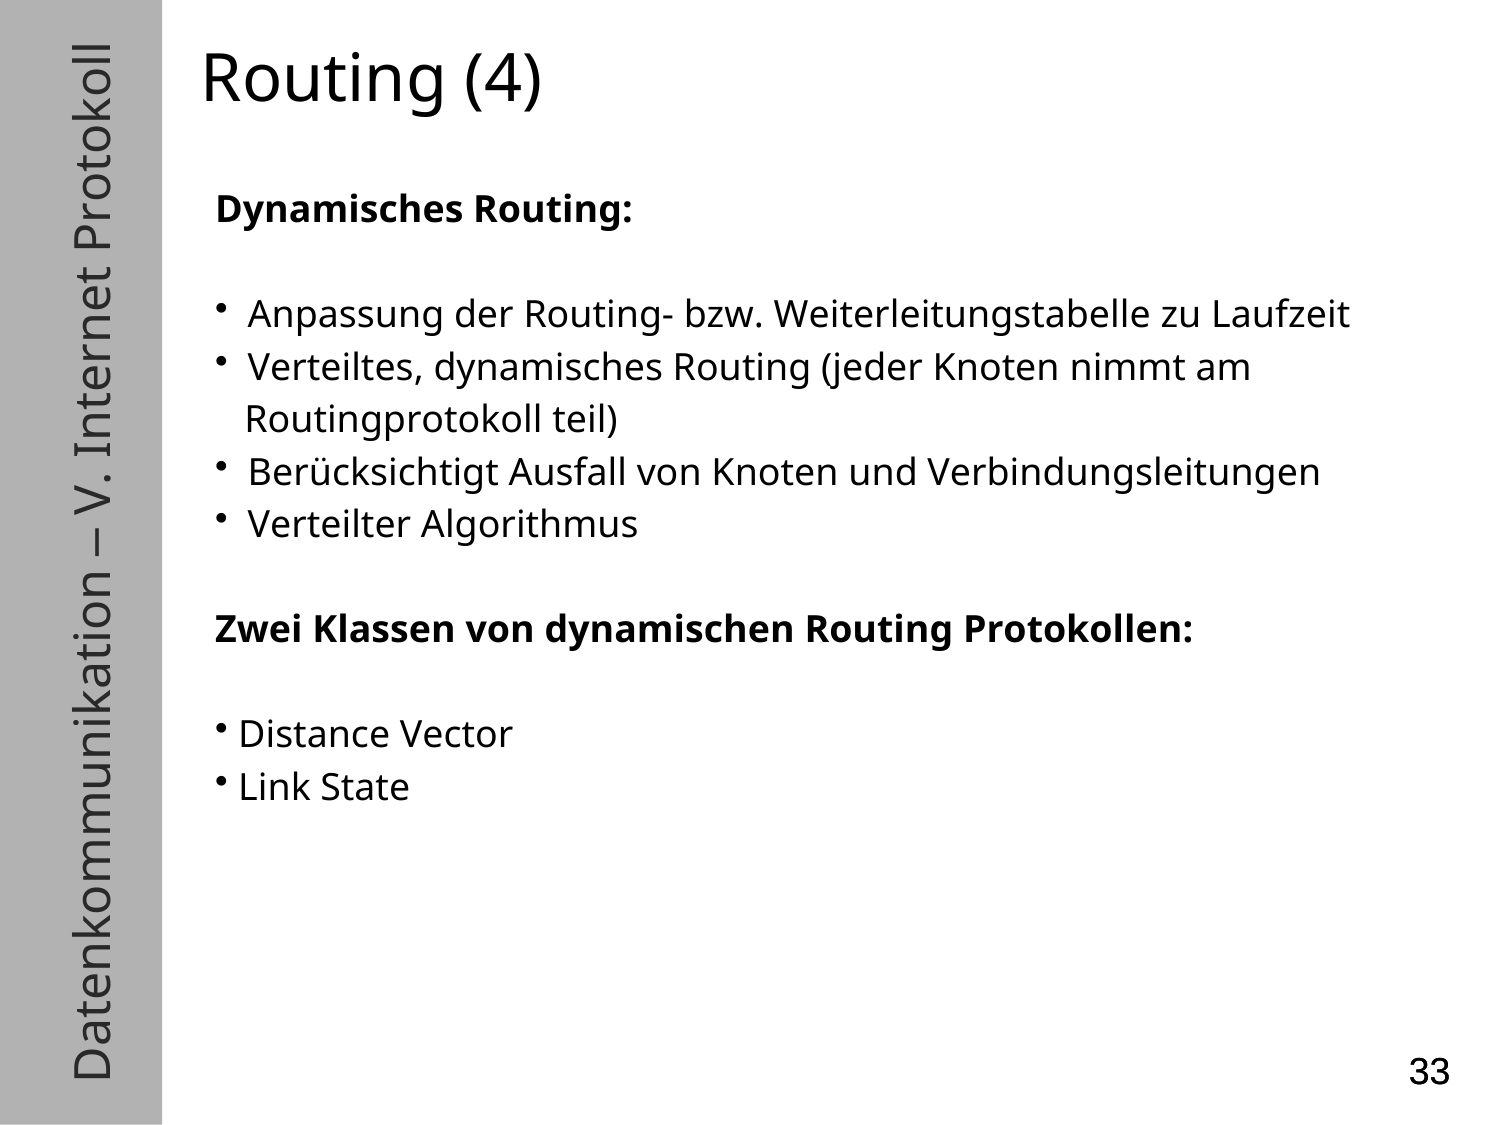

Routing (4)
Dynamisches Routing:
 Anpassung der Routing- bzw. Weiterleitungstabelle zu Laufzeit
 Verteiltes, dynamisches Routing (jeder Knoten nimmt am
 Routingprotokoll teil)
 Berücksichtigt Ausfall von Knoten und Verbindungsleitungen
 Verteilter Algorithmus
Zwei Klassen von dynamischen Routing Protokollen:
 Distance Vector
 Link State
Datenkommunikation – V. Internet Protokoll